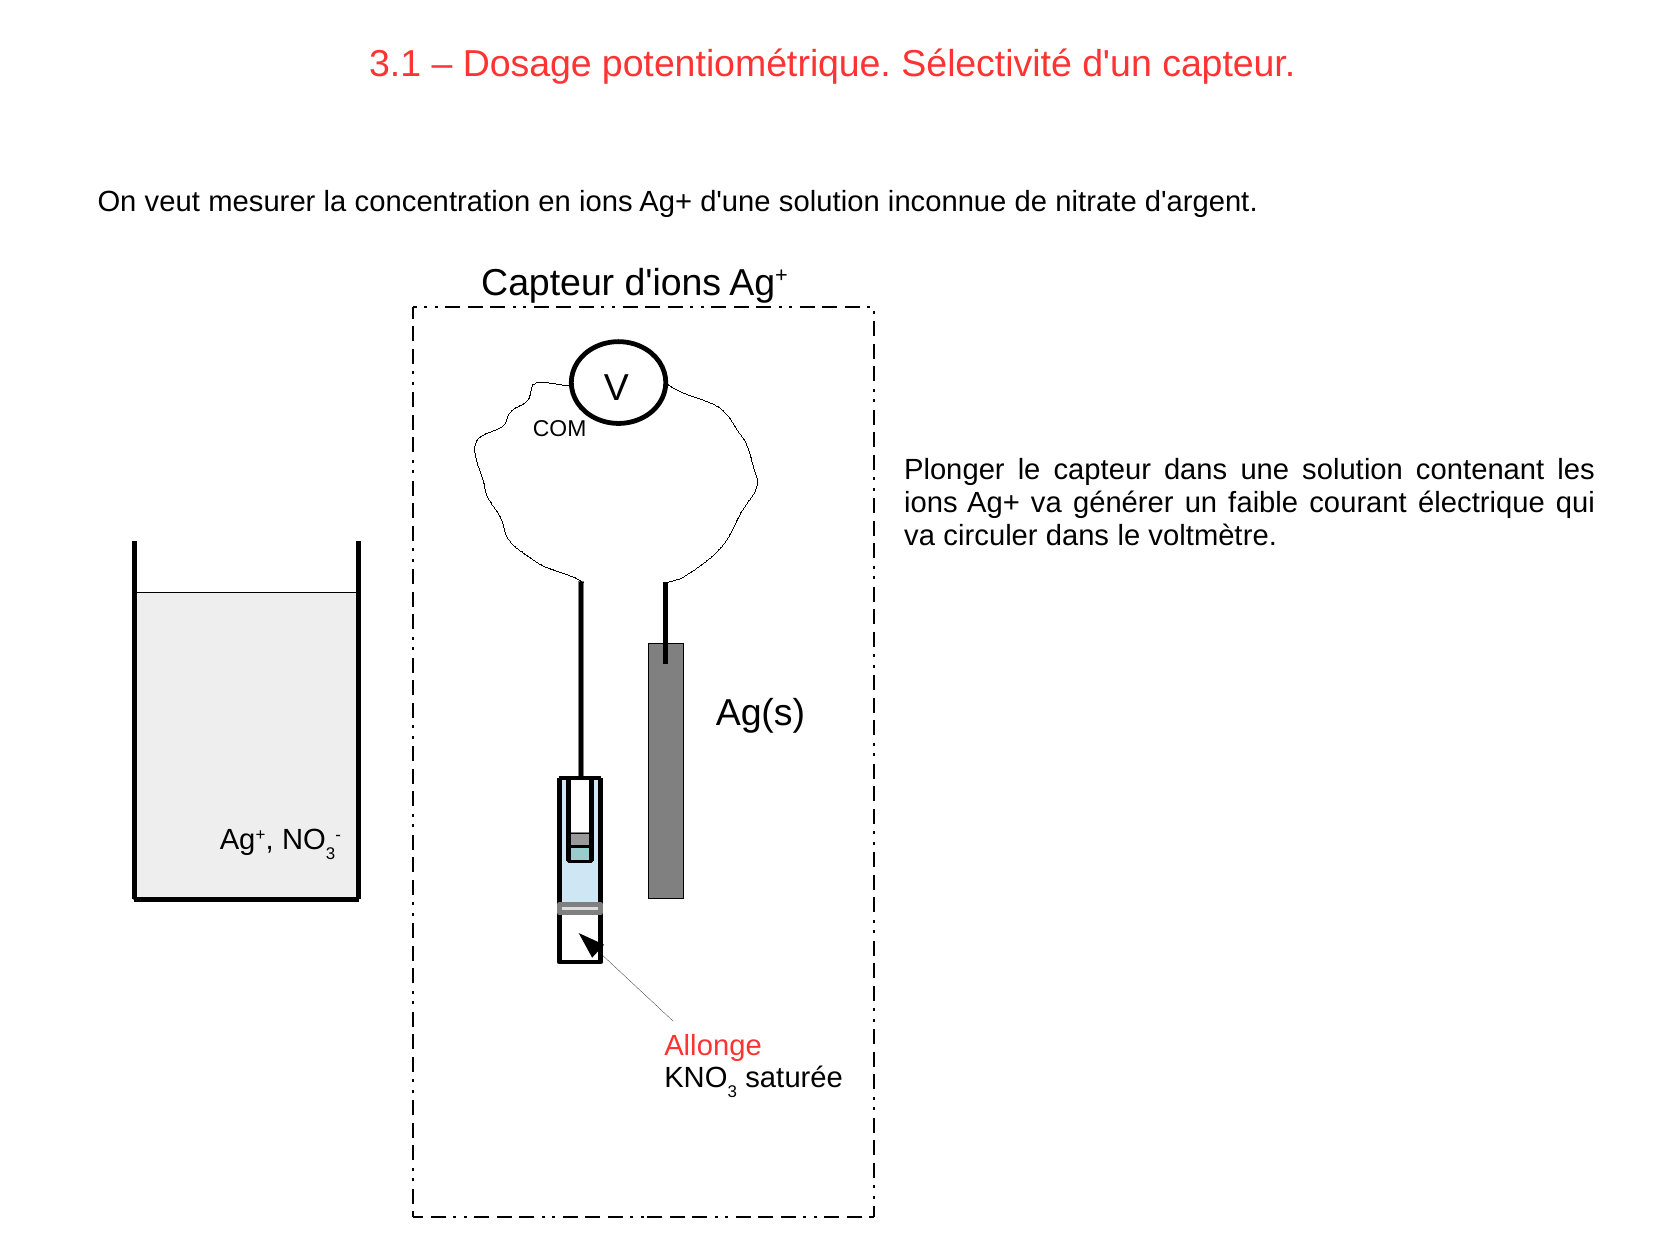

3.1 – Dosage potentiométrique. Sélectivité d'un capteur.
On veut mesurer la concentration en ions Ag+ d'une solution inconnue de nitrate d'argent.
Capteur d'ions Ag+
V
COM
Plonger le capteur dans une solution contenant les ions Ag+ va générer un faible courant électrique qui va circuler dans le voltmètre.
Ag(s)
Ag+, NO3-
Allonge
KNO3 saturée